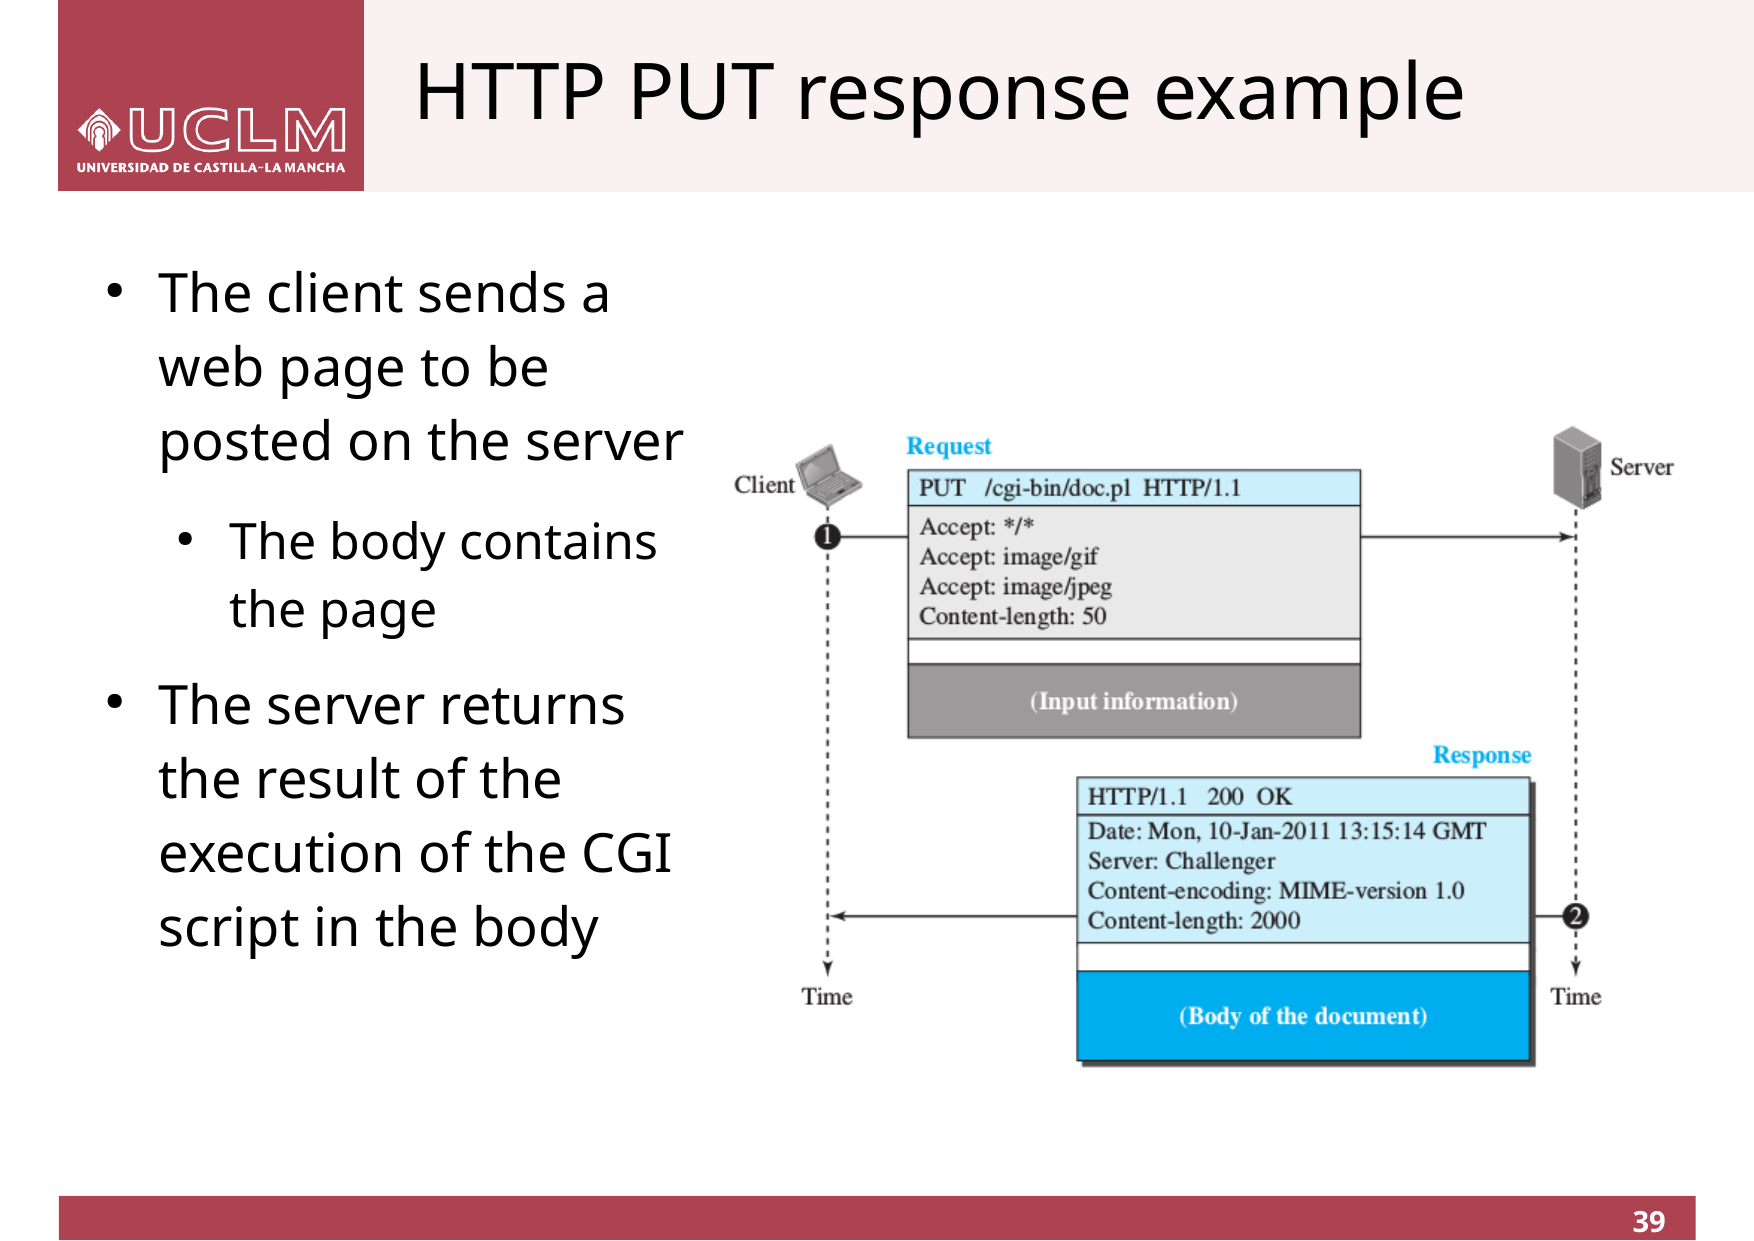

# HTTP PUT response example
The client sends a web page to be posted on the server
The body contains the page
The server returns the result of the execution of the CGI script in the body
39